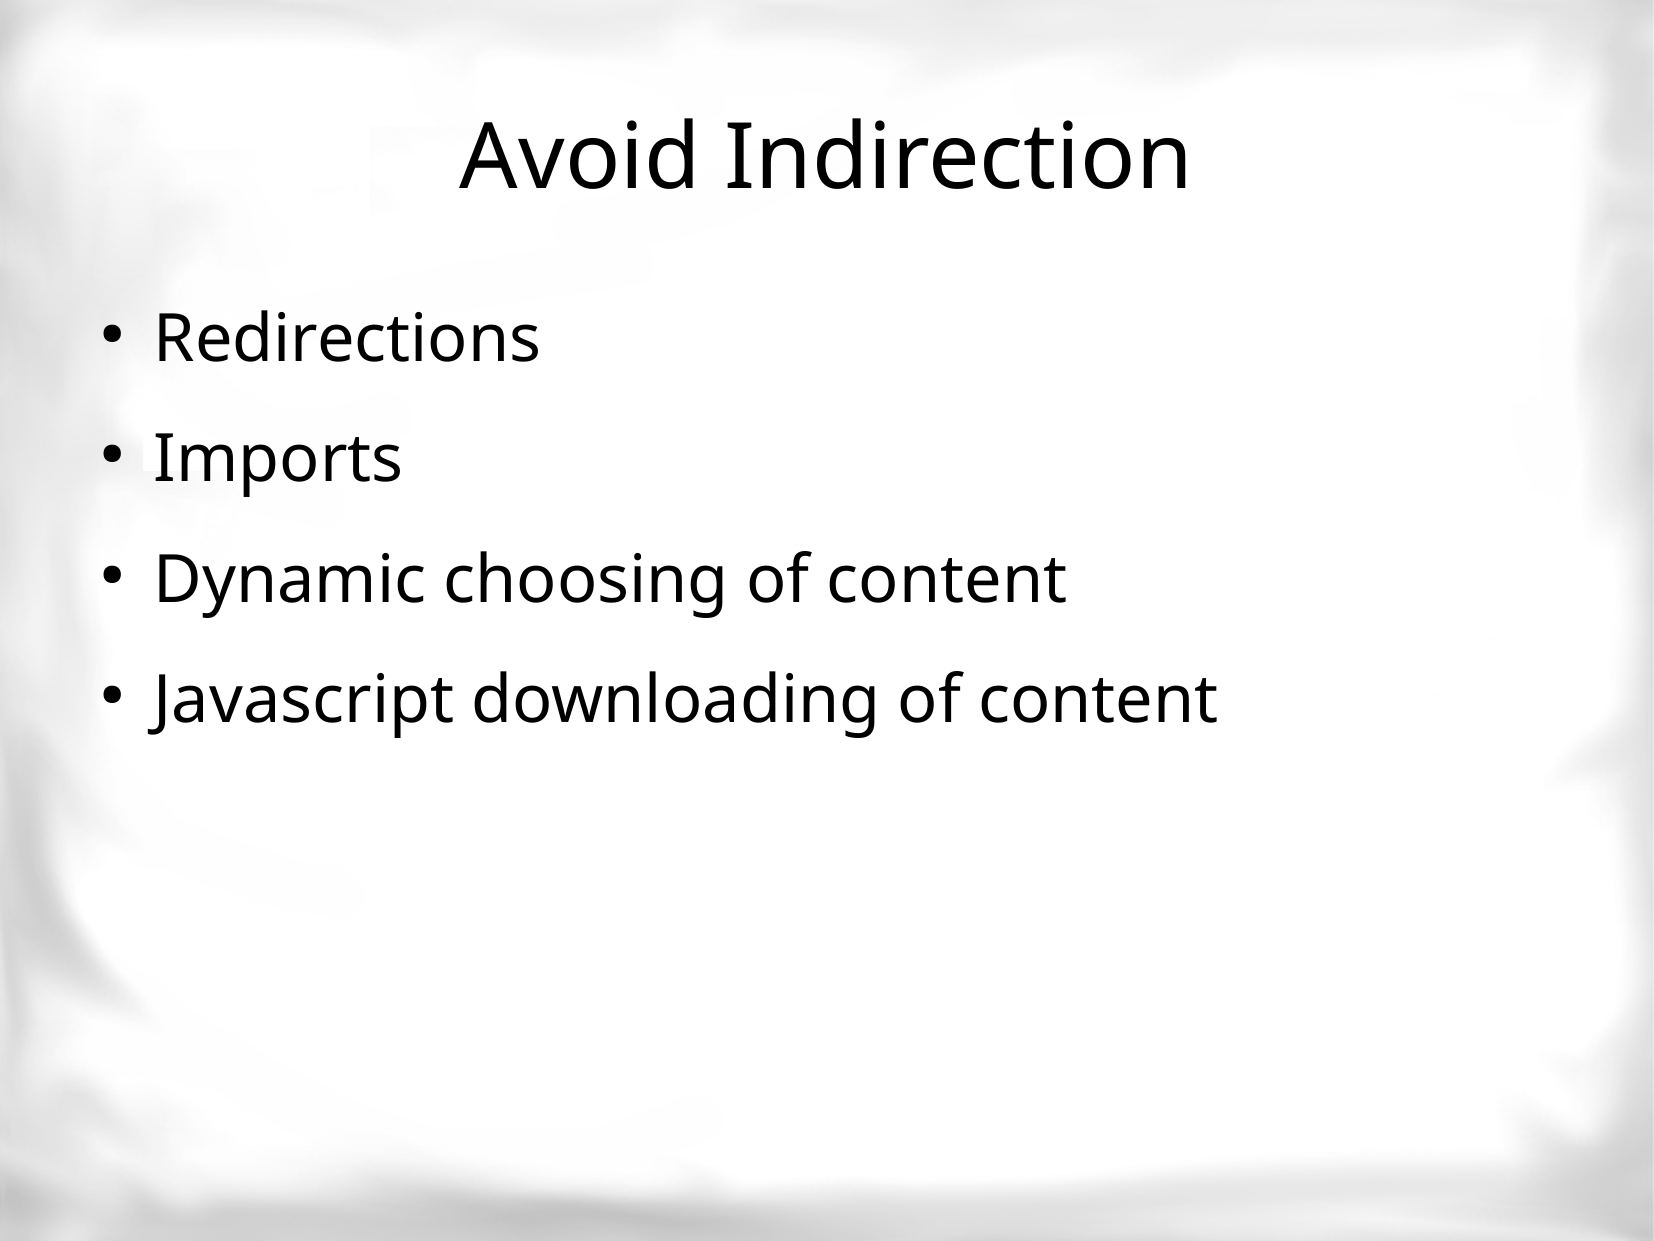

# Avoid Indirection
Redirections
Imports
Dynamic choosing of content
Javascript downloading of content